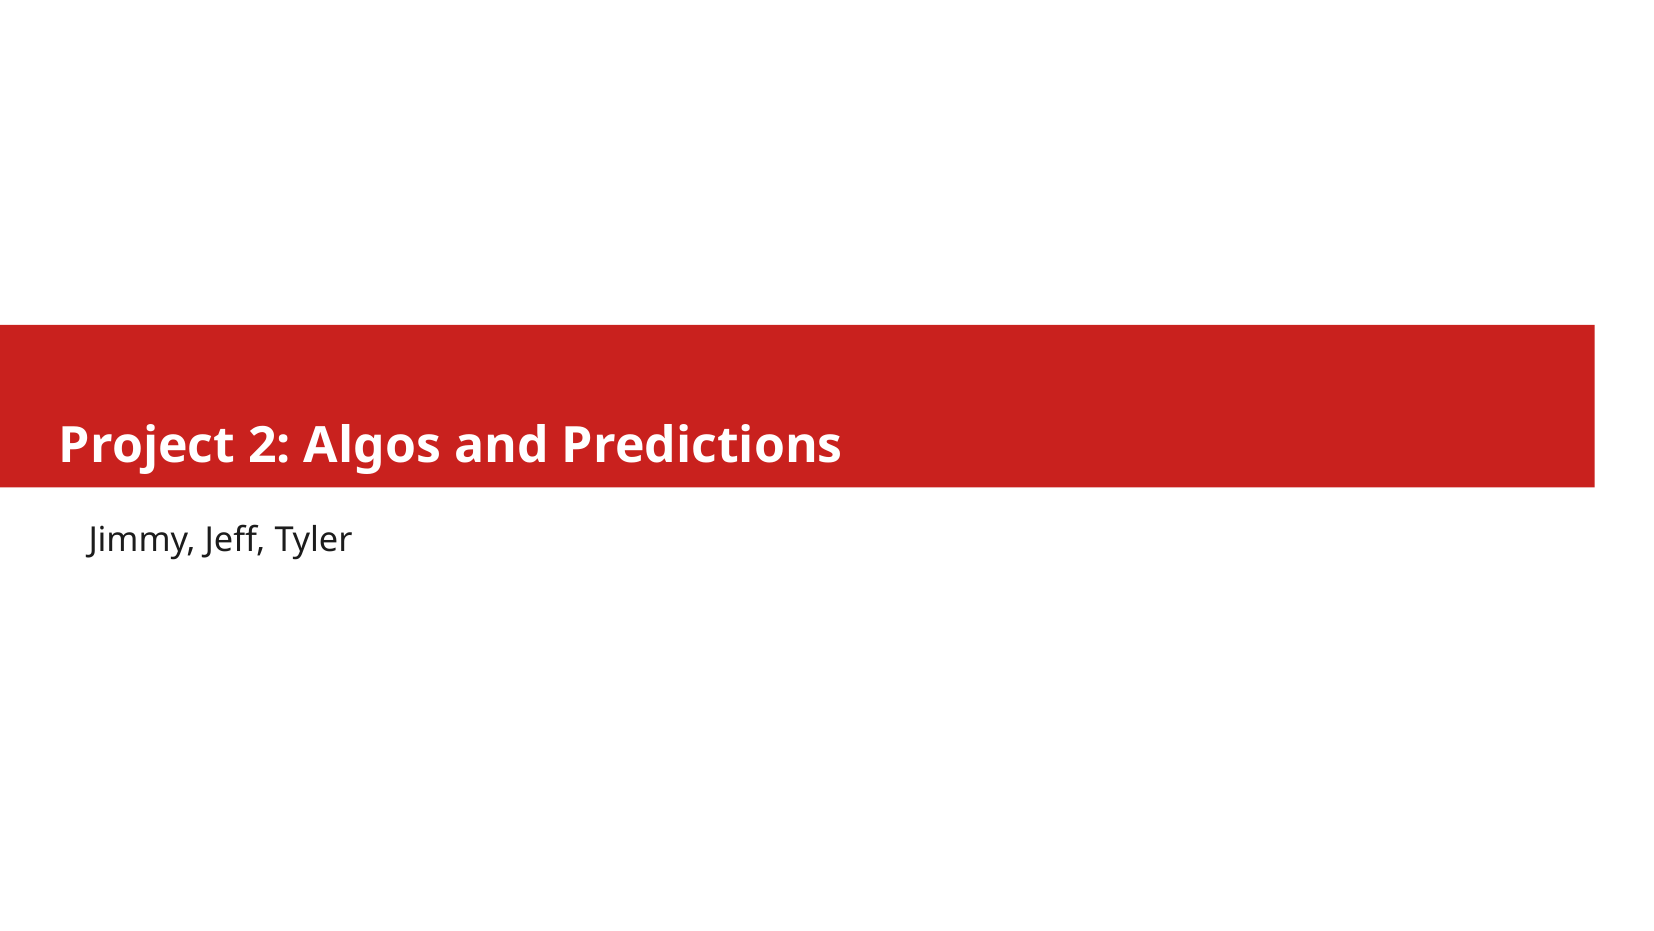

# Project 2: Algos and Predictions
Jimmy, Jeff, Tyler